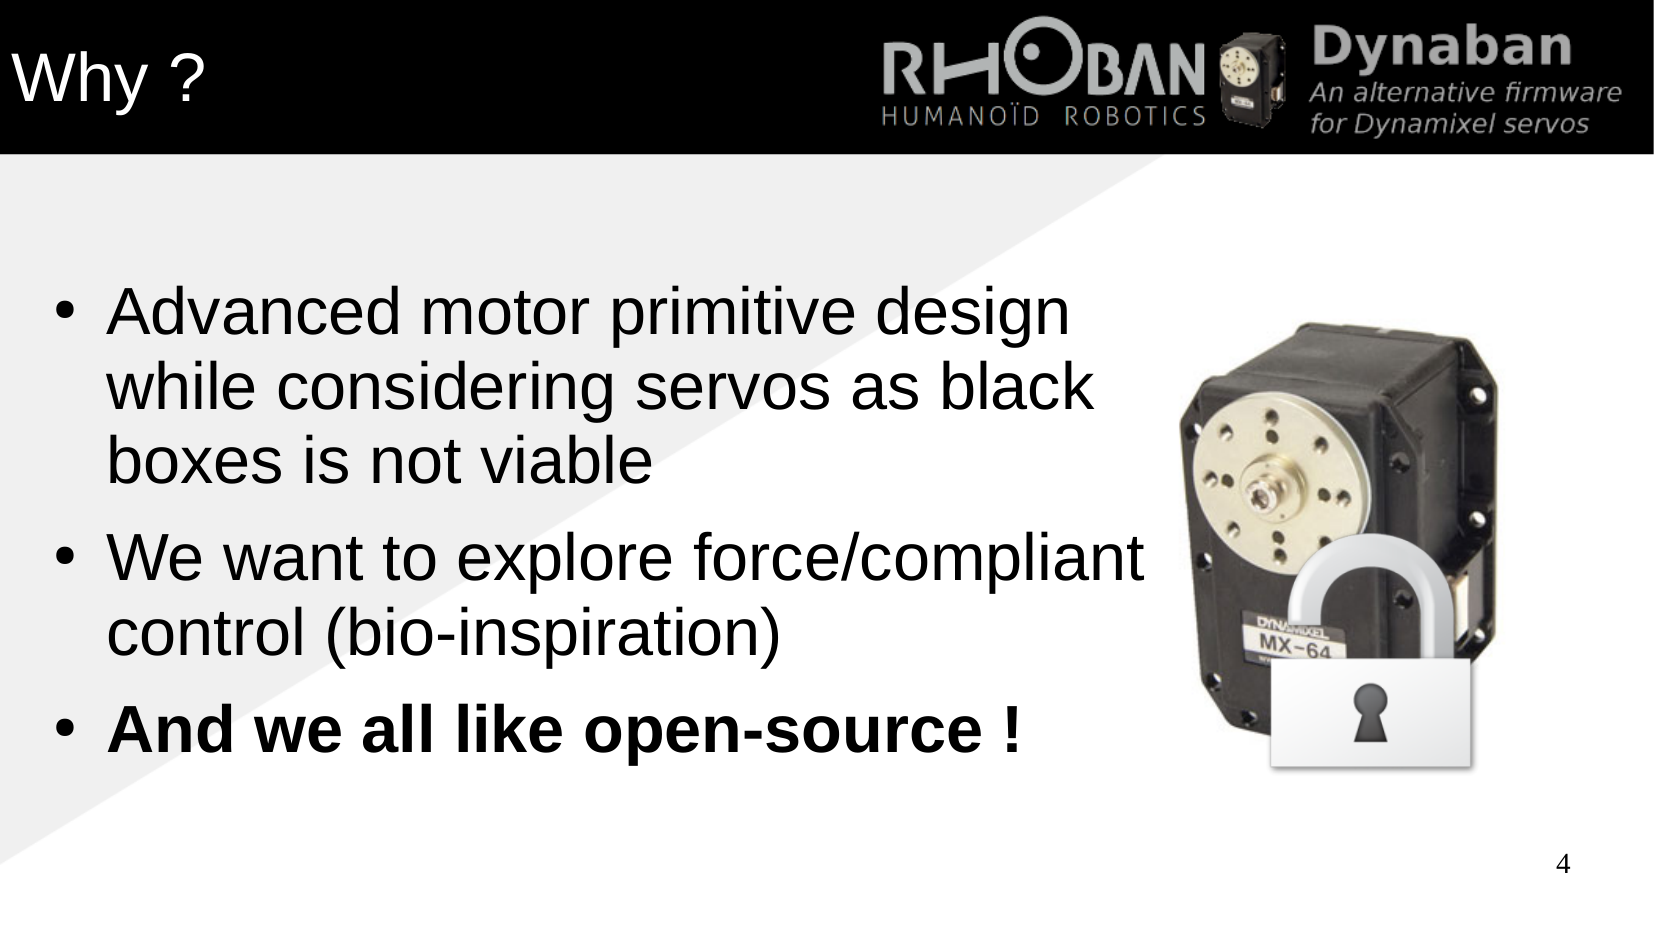

# Why ?
Advanced motor primitive design while considering servos as black boxes is not viable
We want to explore force/compliant control (bio-inspiration)
And we all like open-source !
4